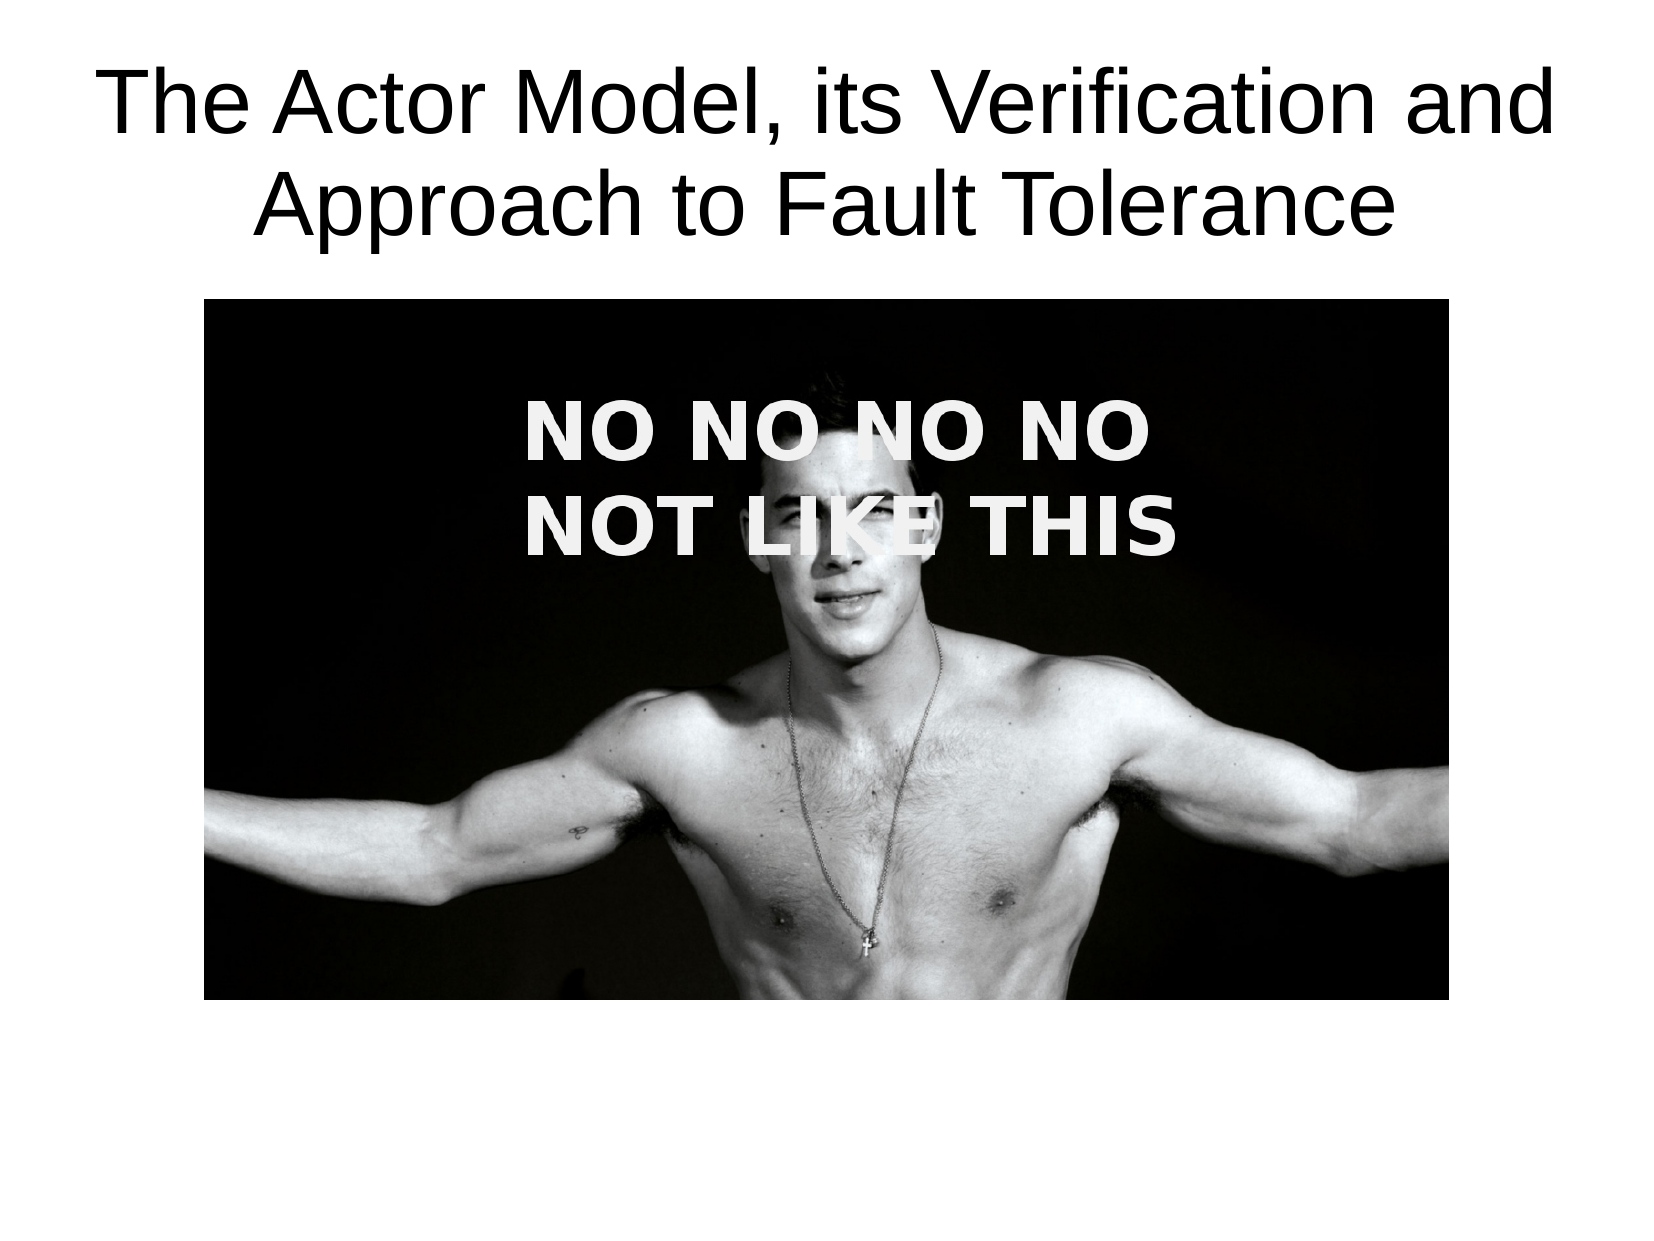

# The Actor Model, its Verification and Approach to Fault Tolerance